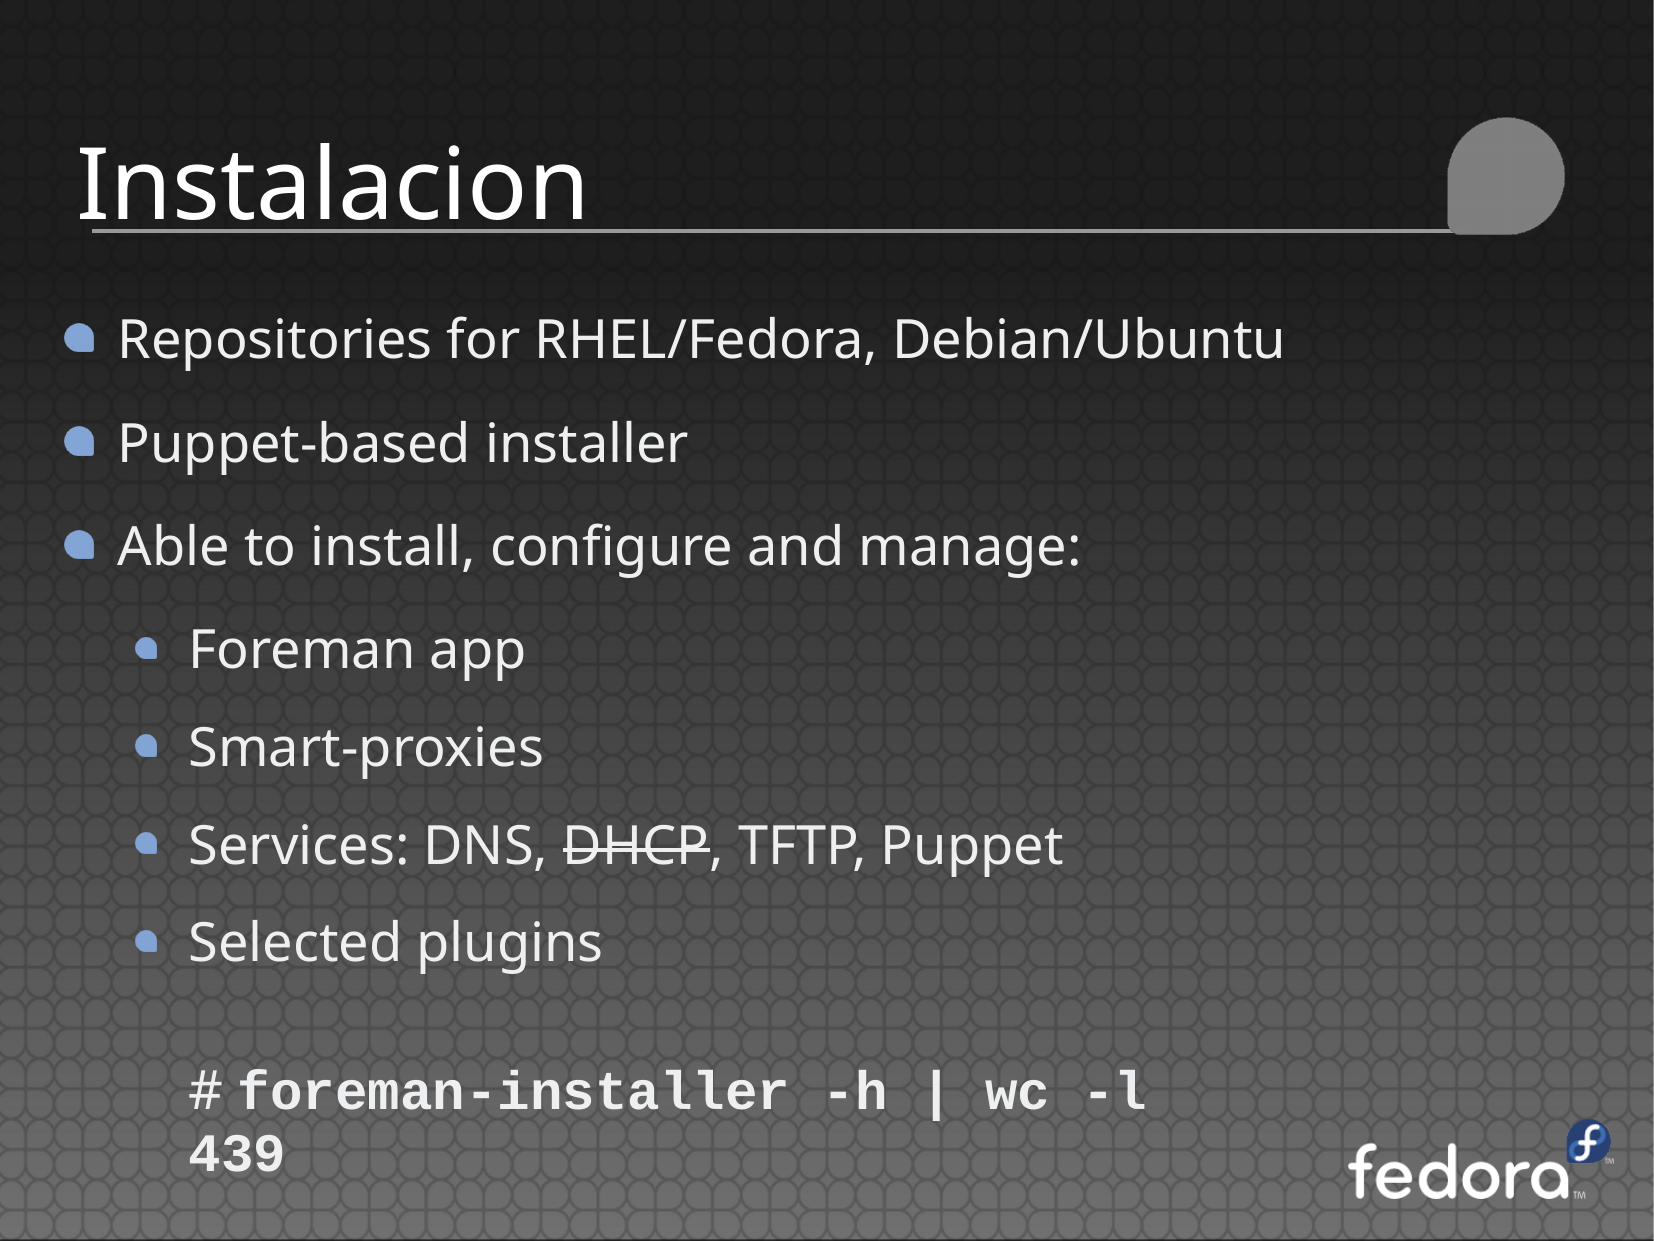

# Instalacion
Repositories for RHEL/Fedora, Debian/Ubuntu
Puppet-based installer
Able to install, configure and manage:
Foreman app
Smart-proxies
Services: DNS, DHCP, TFTP, Puppet
Selected plugins
# foreman-installer -h | wc -l
439